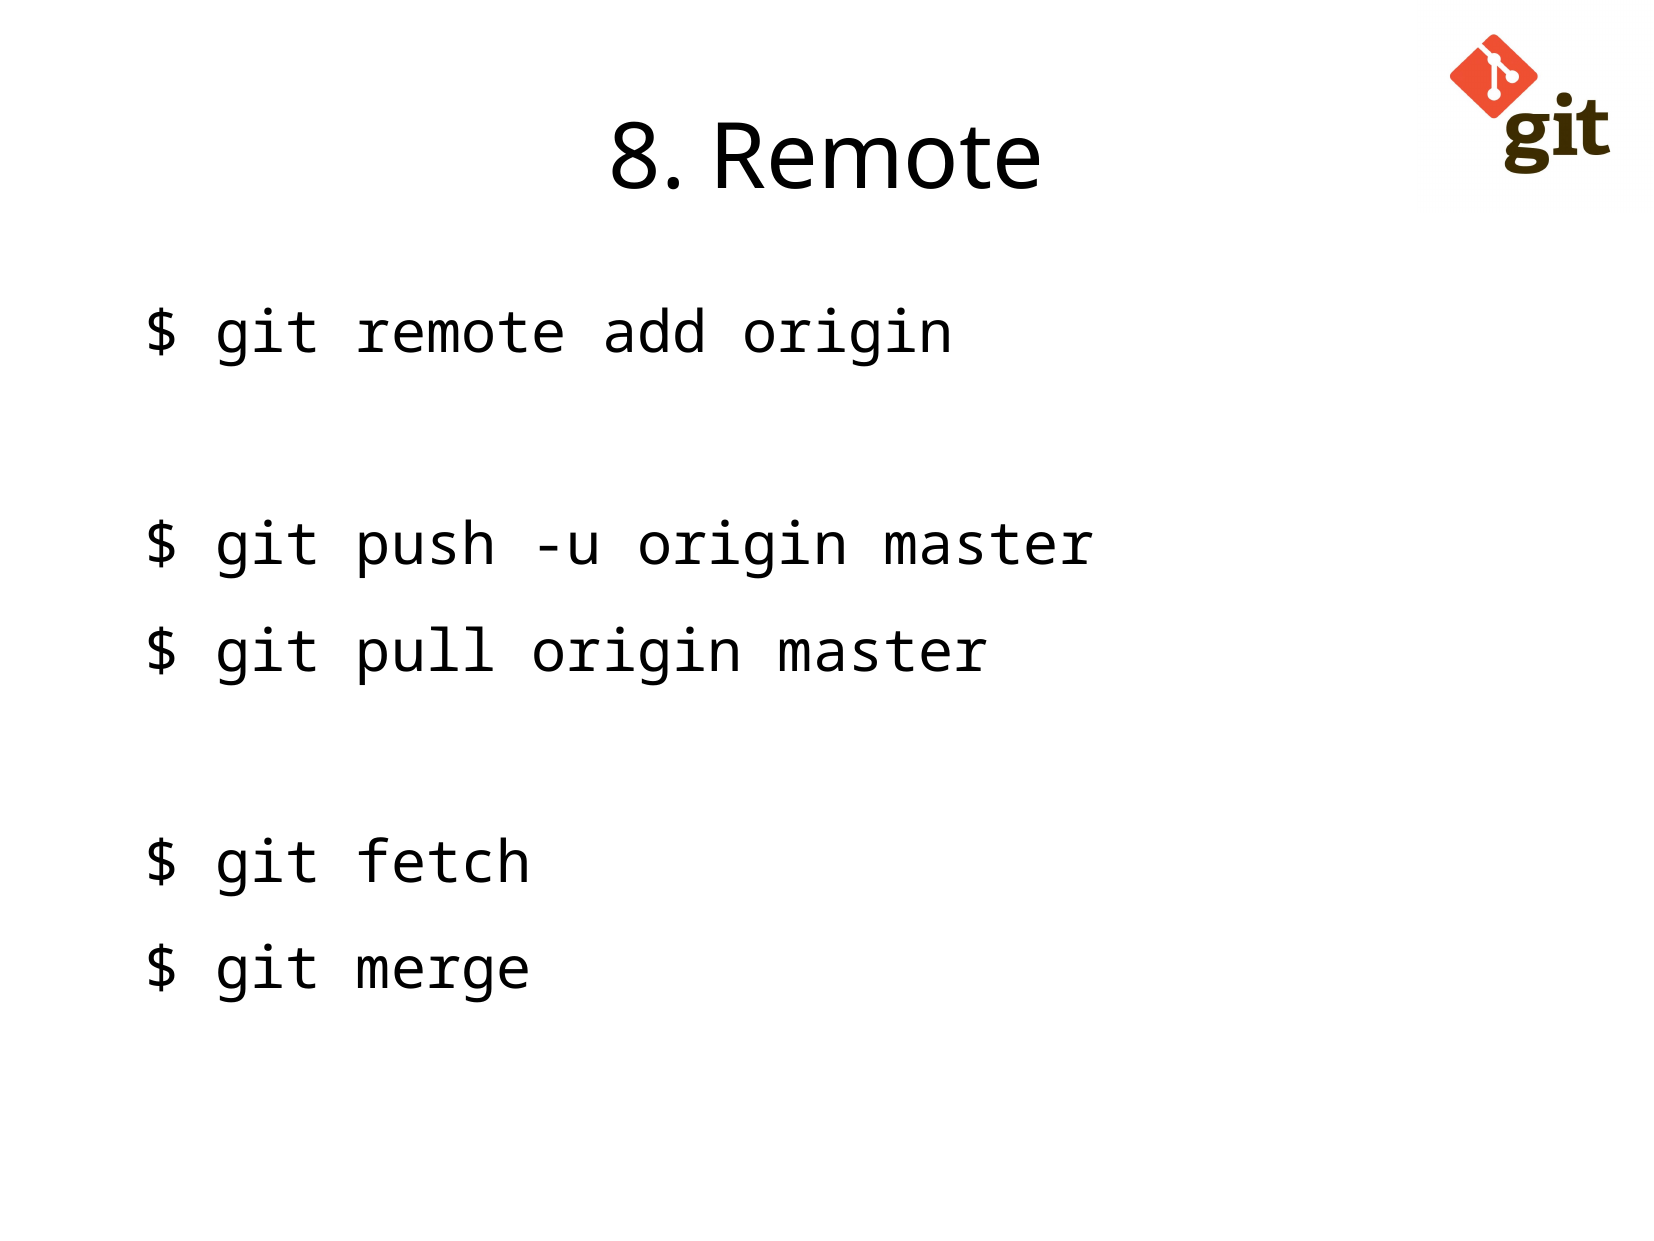

# 8. Remote
$ git remote add origin
$ git push -u origin master
$ git pull origin master
$ git fetch
$ git merge